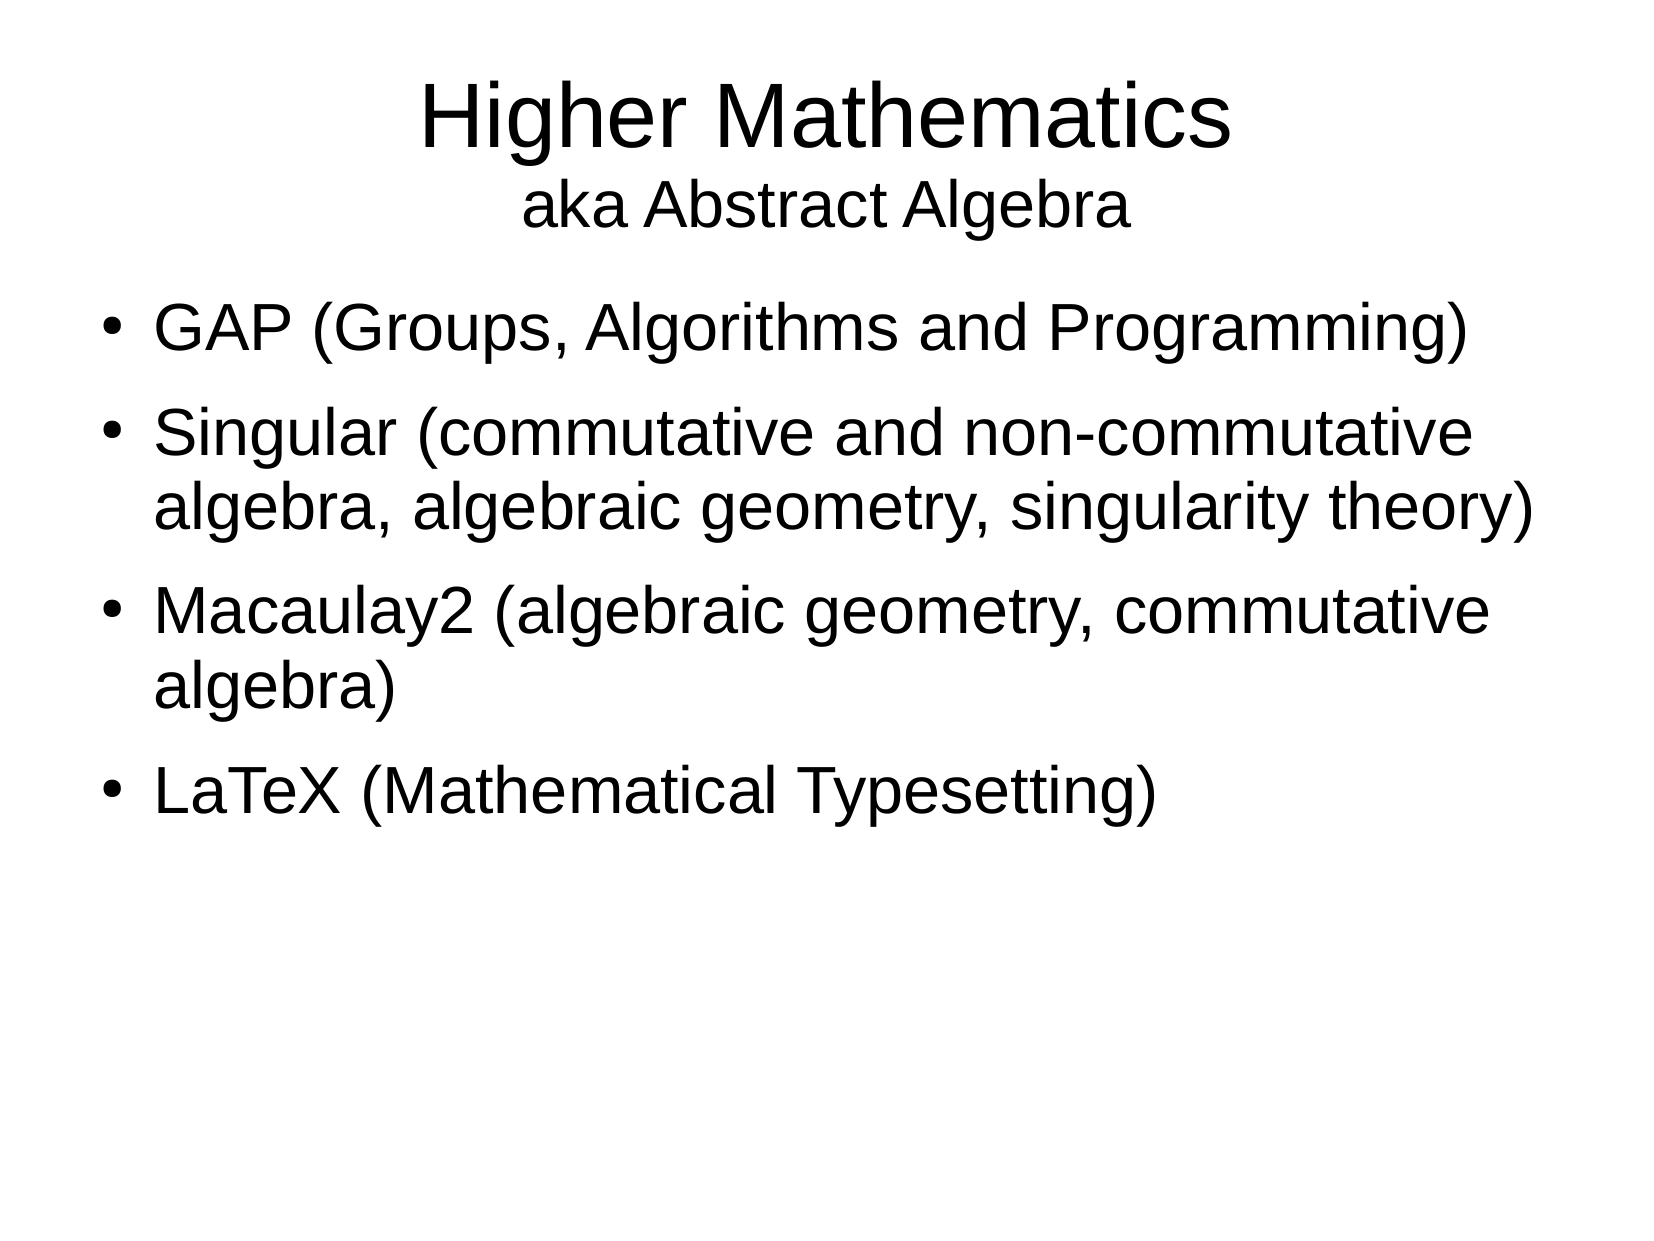

# Higher Mathematics aka Abstract Algebra
GAP (Groups, Algorithms and Programming)
Singular (commutative and non-commutative algebra, algebraic geometry, singularity theory)
Macaulay2 (algebraic geometry, commutative algebra)
LaTeX (Mathematical Typesetting)